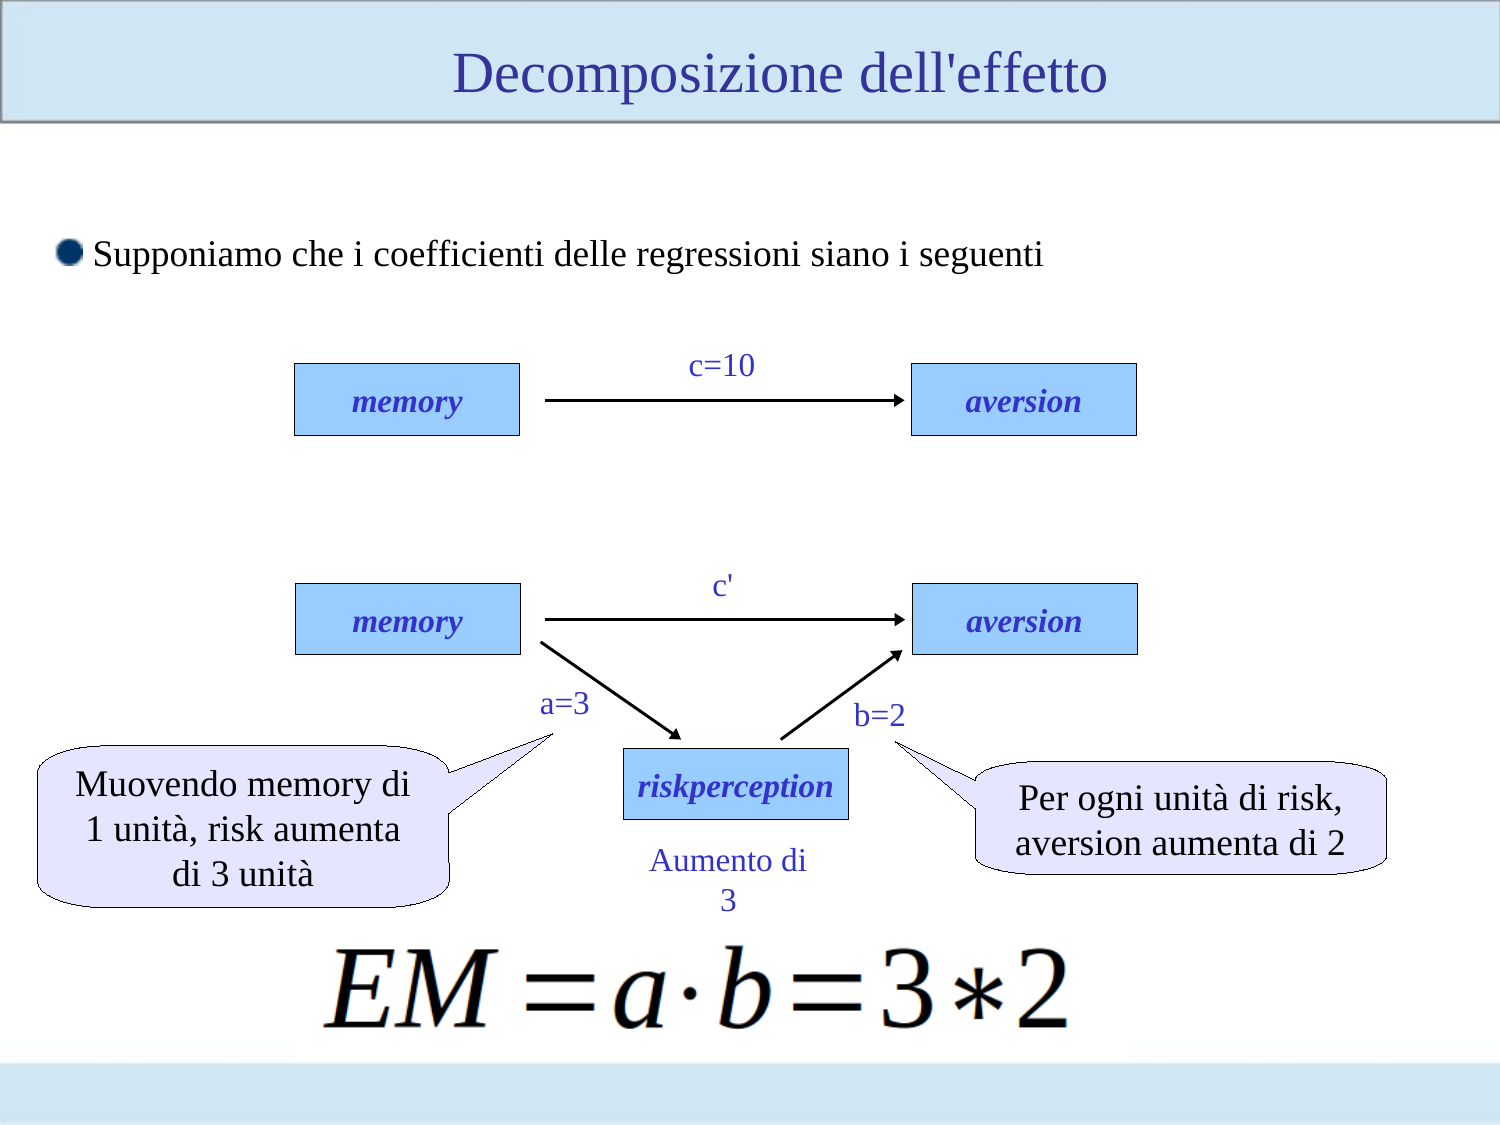

# Decomposizione dell'effetto
 Supponiamo che i coefficienti delle regressioni siano i seguenti
c=10
memory
aversion
c'
memory
aversion
a=3
b=2
Muovendo memory di 1 unità, risk aumenta di 3 unità
riskperception
Per ogni unità di risk, aversion aumenta di 2
Aumento di
3